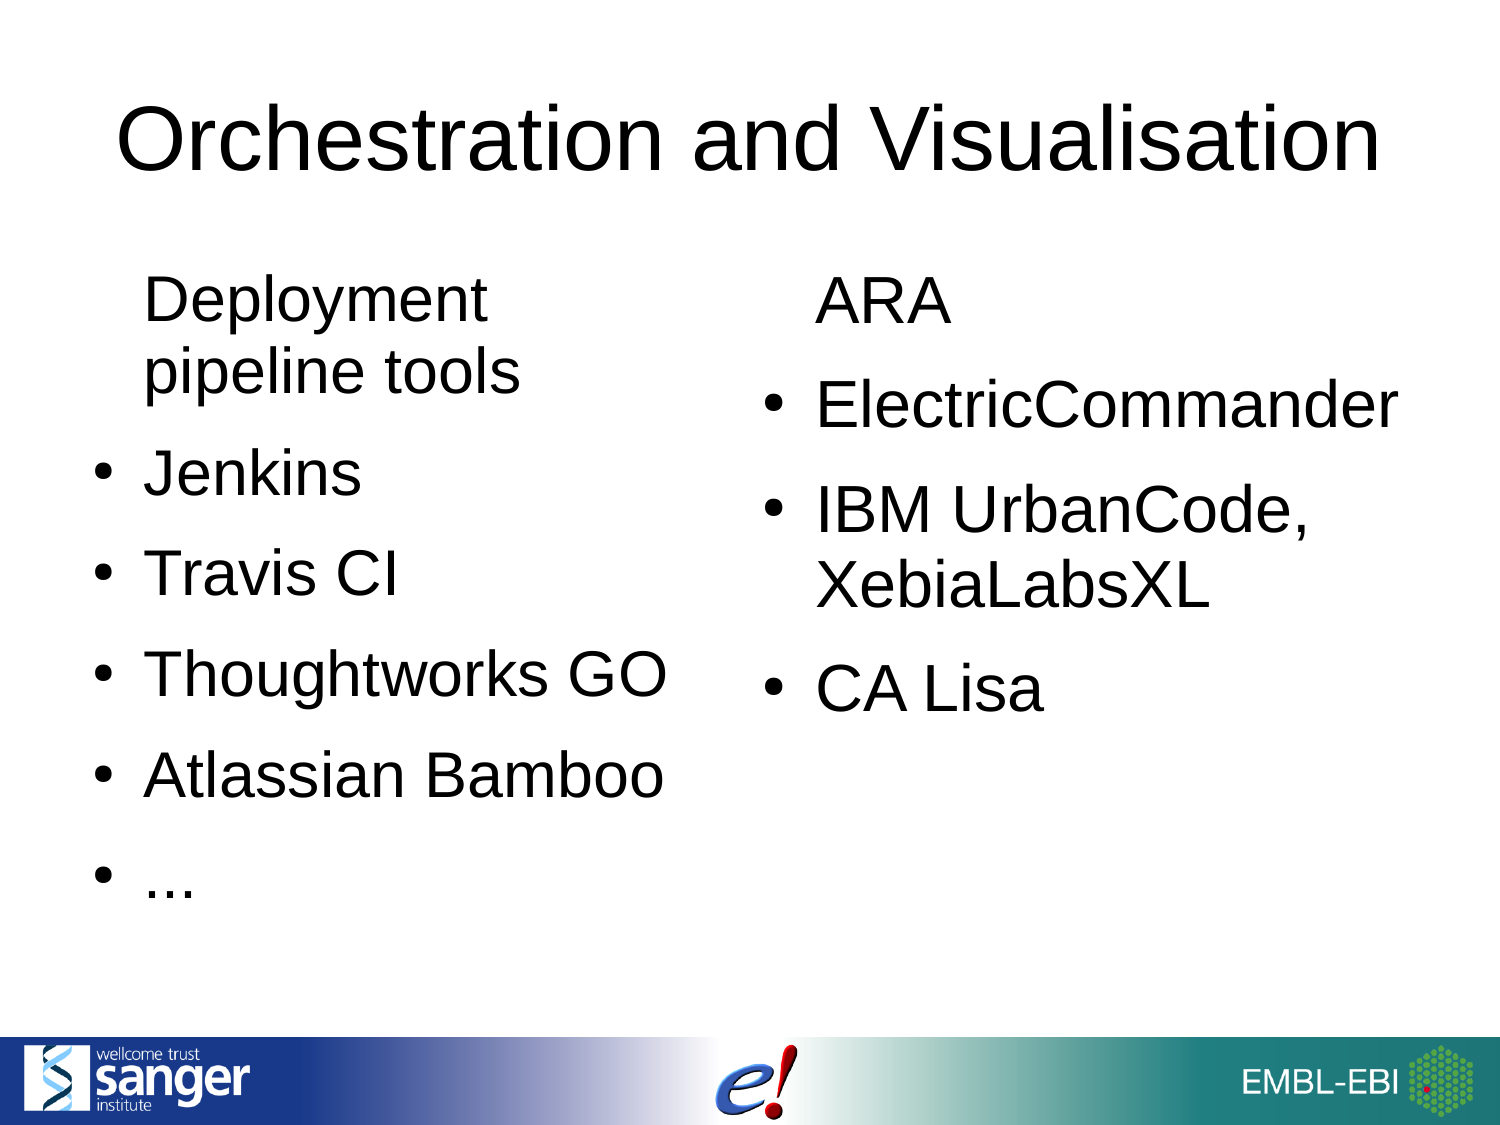

# Orchestration and Visualisation
Deployment pipeline tools
Jenkins
Travis CI
Thoughtworks GO
Atlassian Bamboo
...
ARA
ElectricCommander
IBM UrbanCode, XebiaLabsXL
CA Lisa